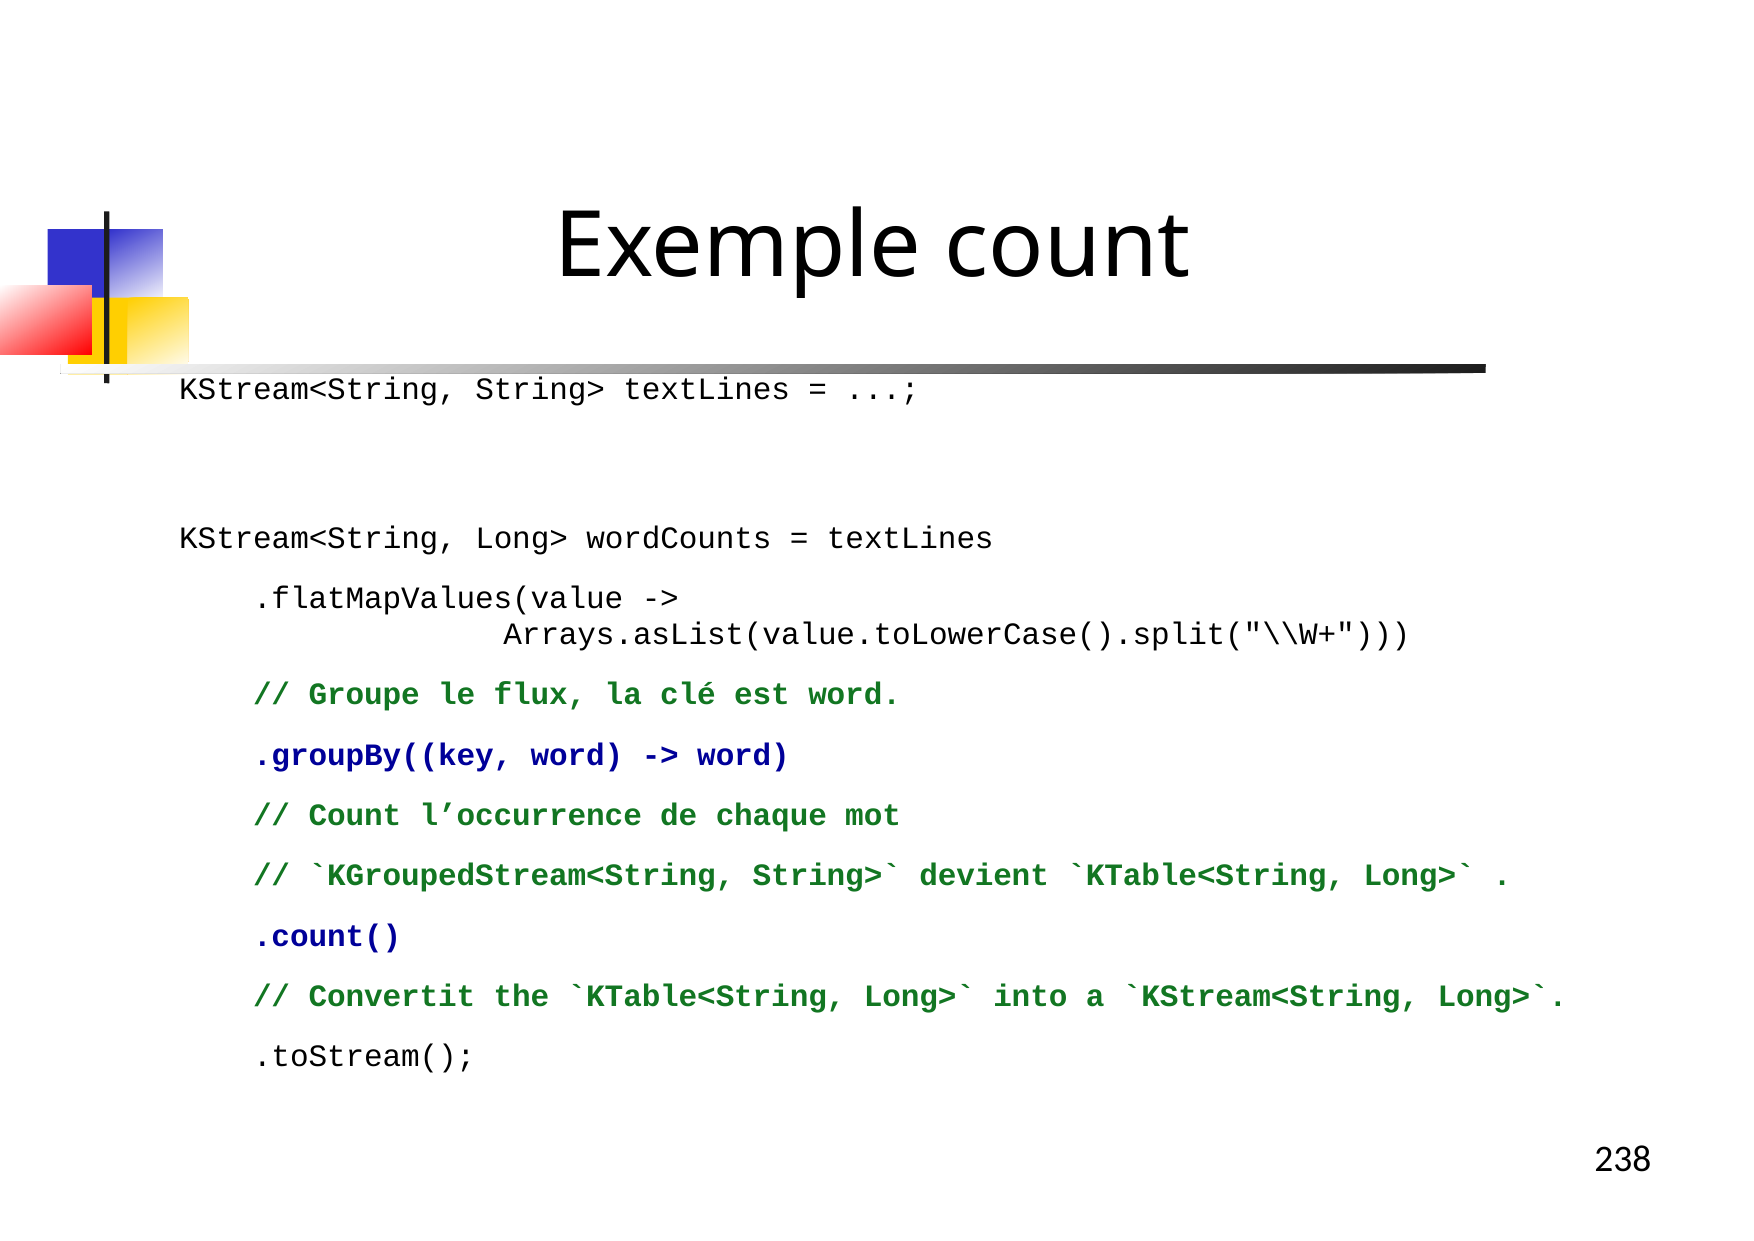

# Exemple count
KStream<String, String> textLines = ...;
KStream<String, Long> wordCounts = textLines
 .flatMapValues(value ->
 Arrays.asList(value.toLowerCase().split("\\W+")))
 // Groupe le flux, la clé est word.
 .groupBy((key, word) -> word)
 // Count l’occurrence de chaque mot
 // `KGroupedStream<String, String>` devient `KTable<String, Long>` .
 .count()
 // Convertit the `KTable<String, Long>` into a `KStream<String, Long>`.
 .toStream();